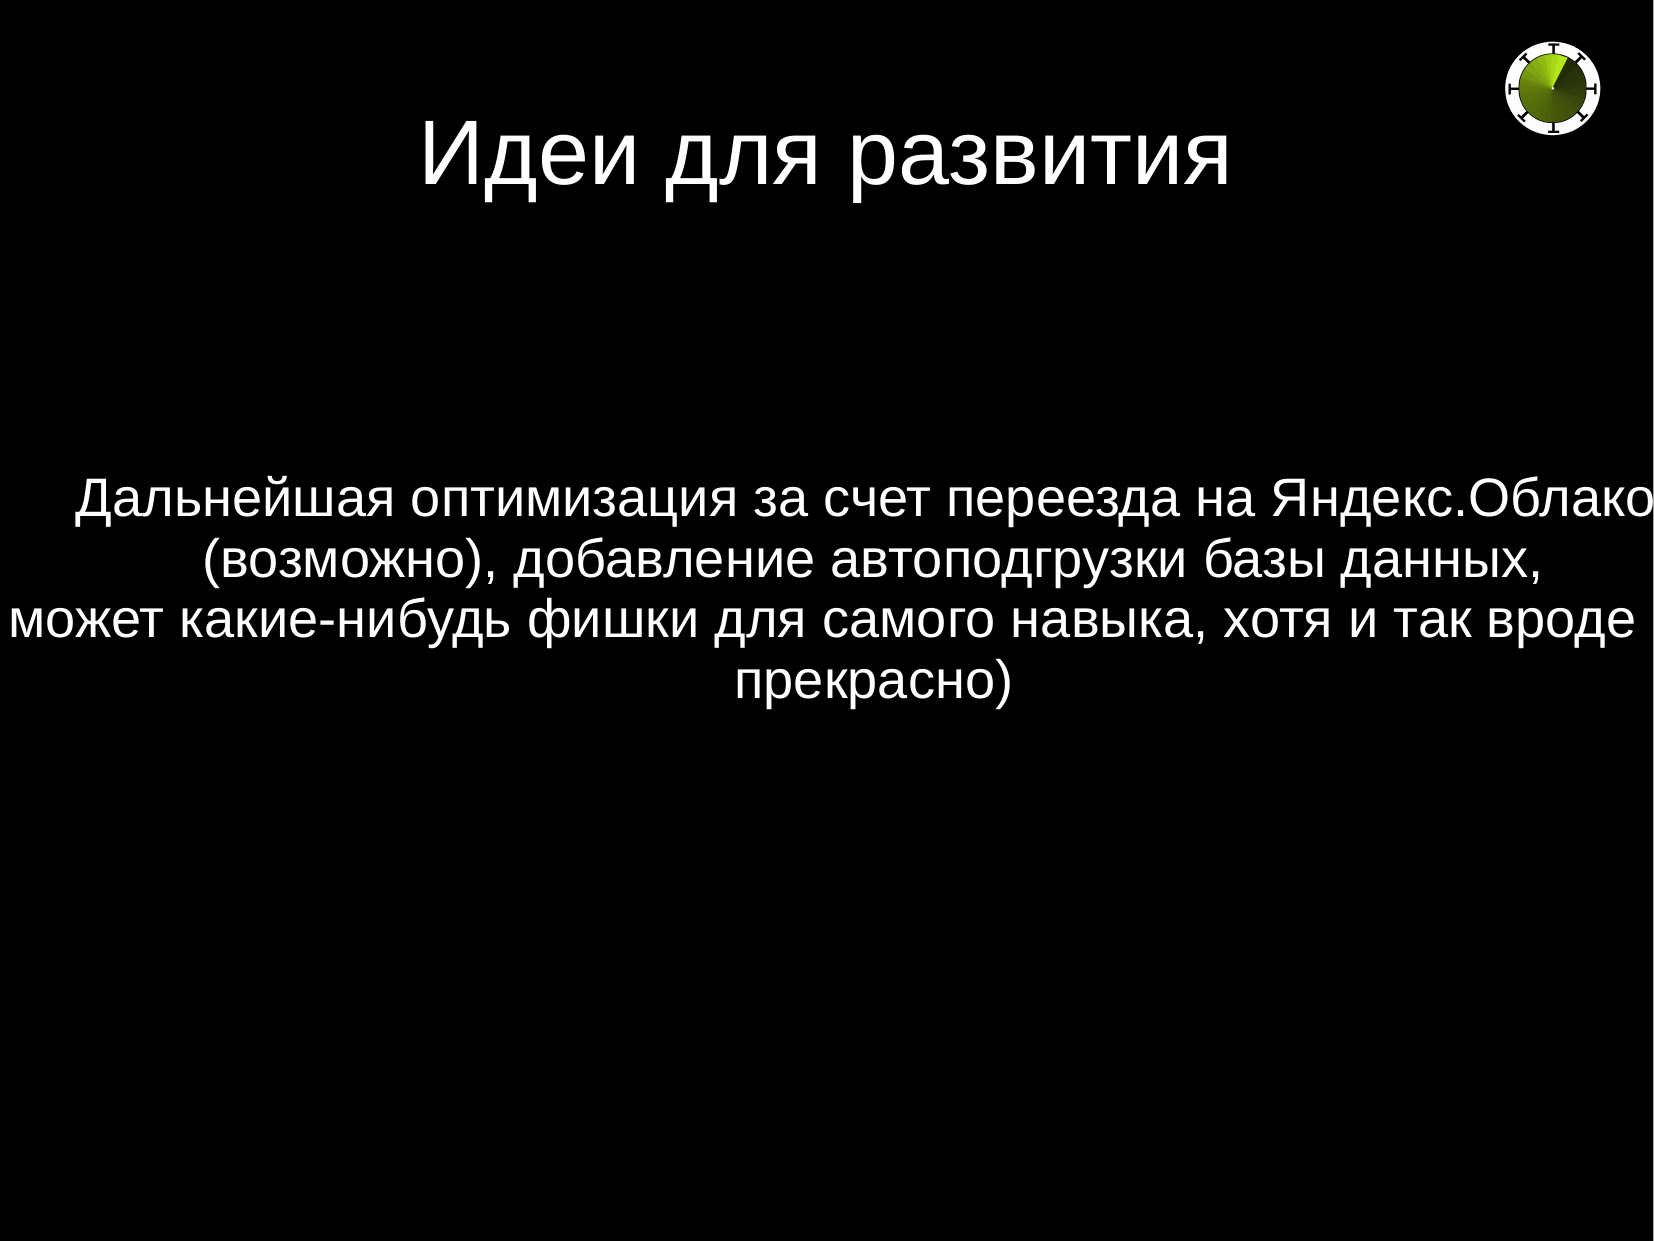

Дальнейшая оптимизация за счет переезда на Яндекс.Облако
(возможно), добавление автоподгрузки базы данных,
может какие-нибудь фишки для самого навыка, хотя и так вроде все
прекрасно)
# Идеи для развития